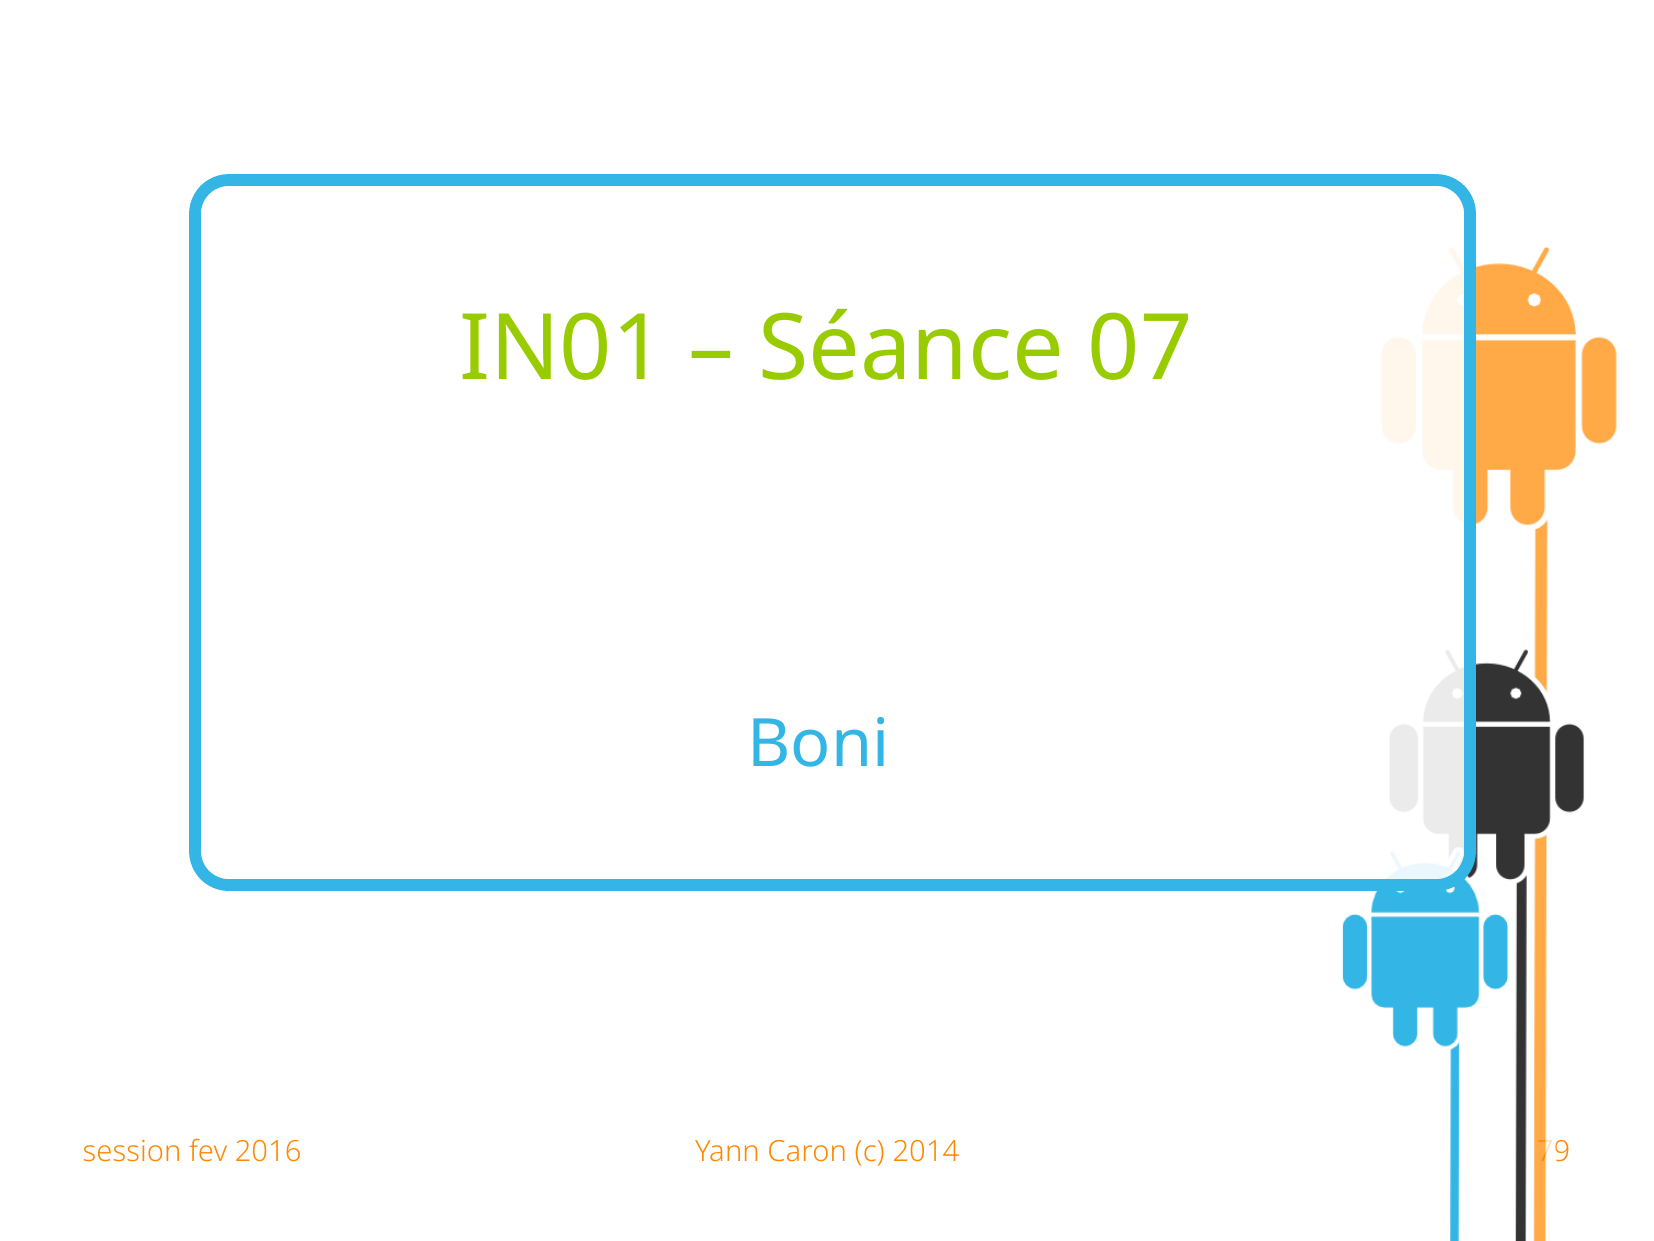

# IN01 – Séance 07
Boni
session fev 2016
Yann Caron (c) 2014
79